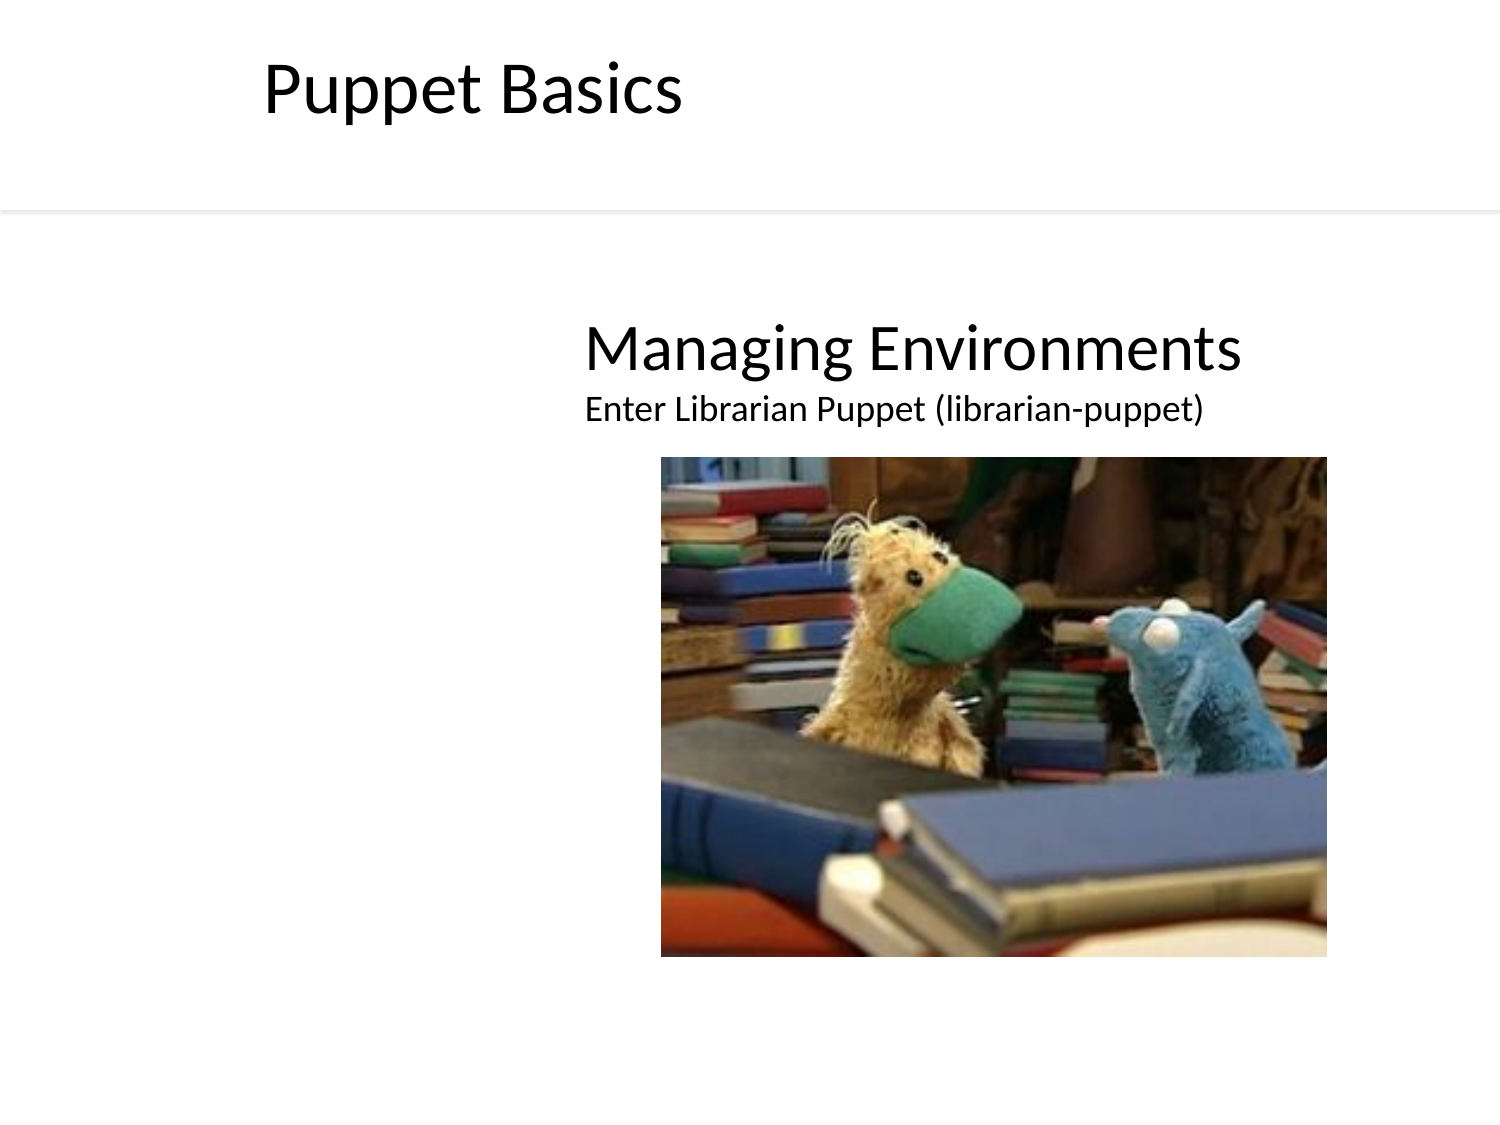

# Puppet Basics
Managing Environments
Enter Librarian Puppet (librarian-puppet)